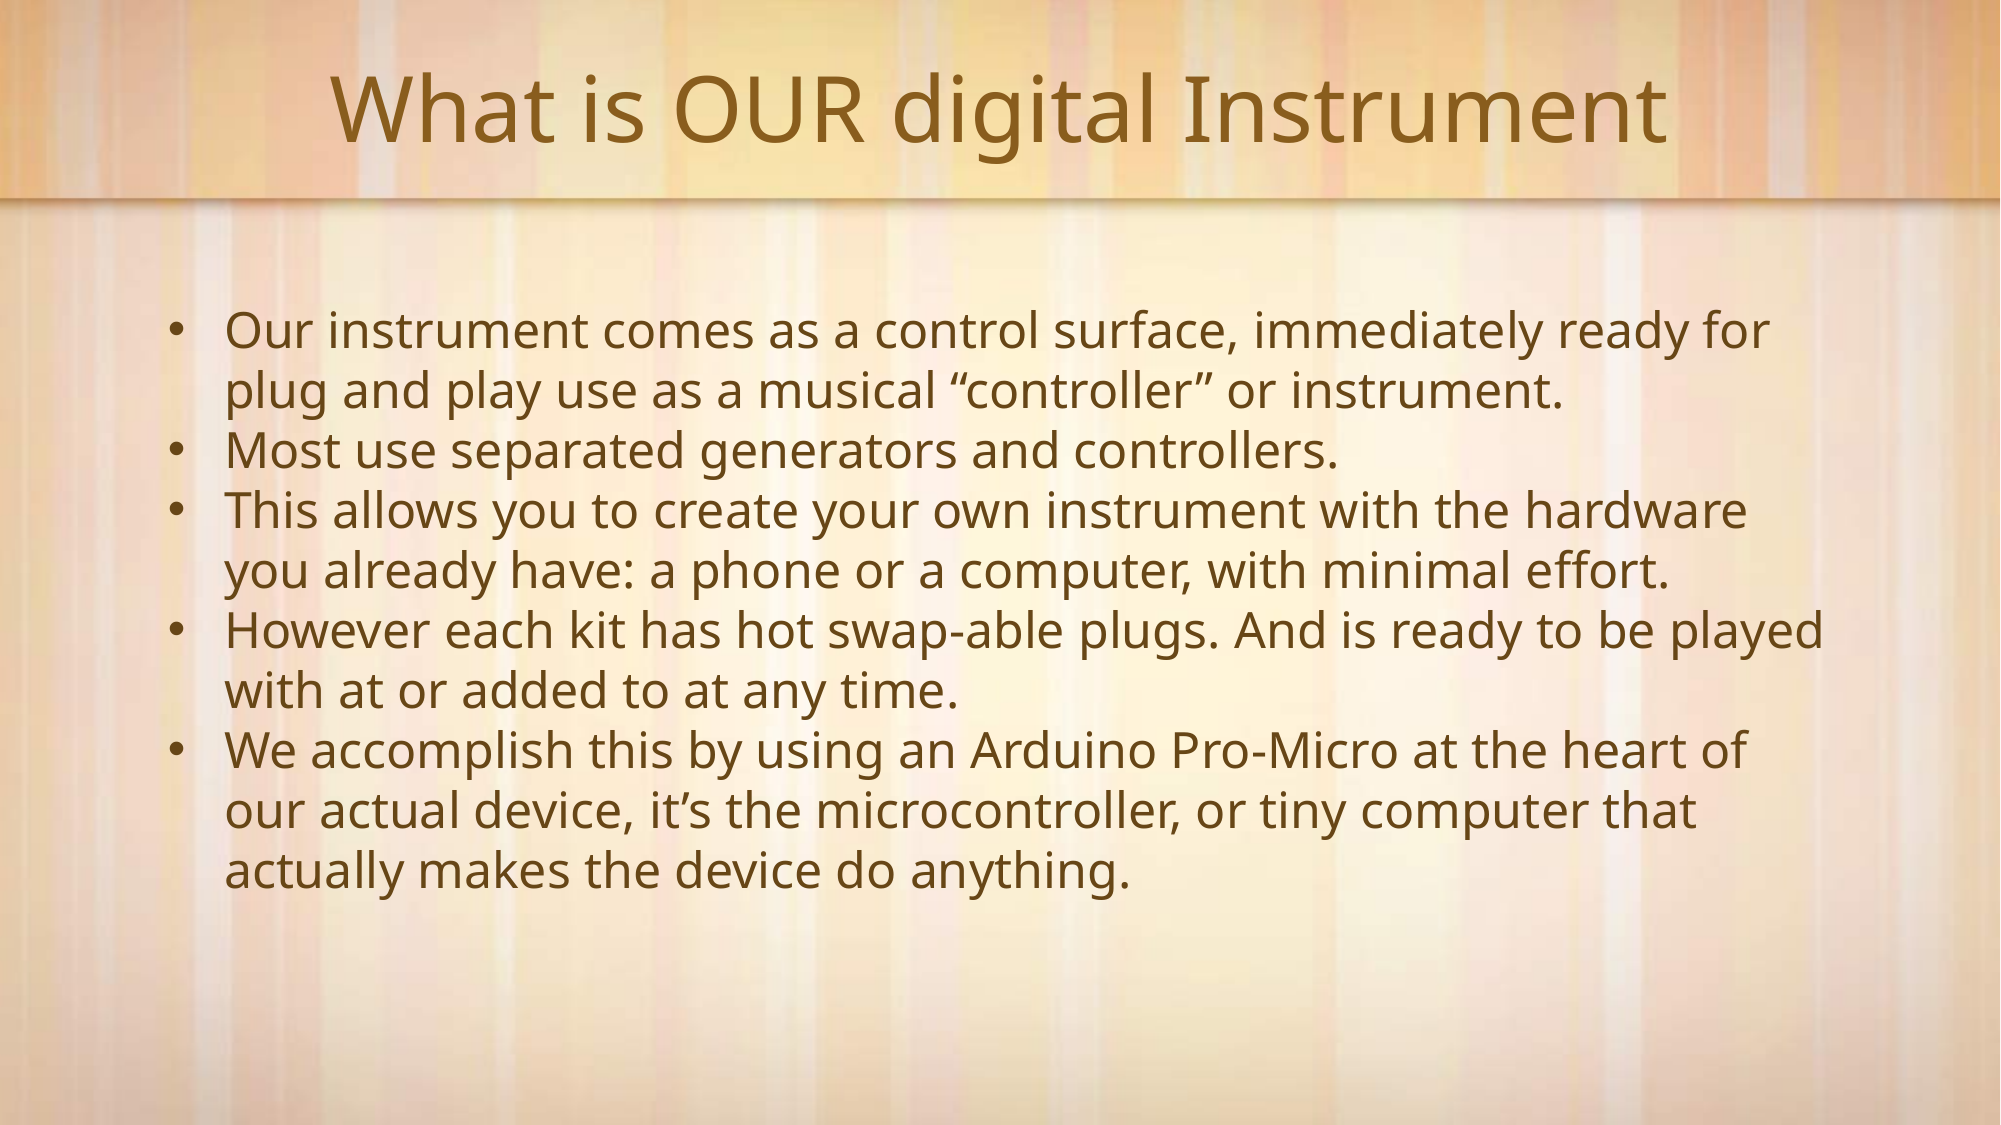

What is OUR digital Instrument
# Our instrument comes as a control surface, immediately ready for plug and play use as a musical “controller” or instrument.
Most use separated generators and controllers.
This allows you to create your own instrument with the hardware you already have: a phone or a computer, with minimal effort.
However each kit has hot swap-able plugs. And is ready to be played with at or added to at any time.
We accomplish this by using an Arduino Pro-Micro at the heart of our actual device, it’s the microcontroller, or tiny computer that actually makes the device do anything.